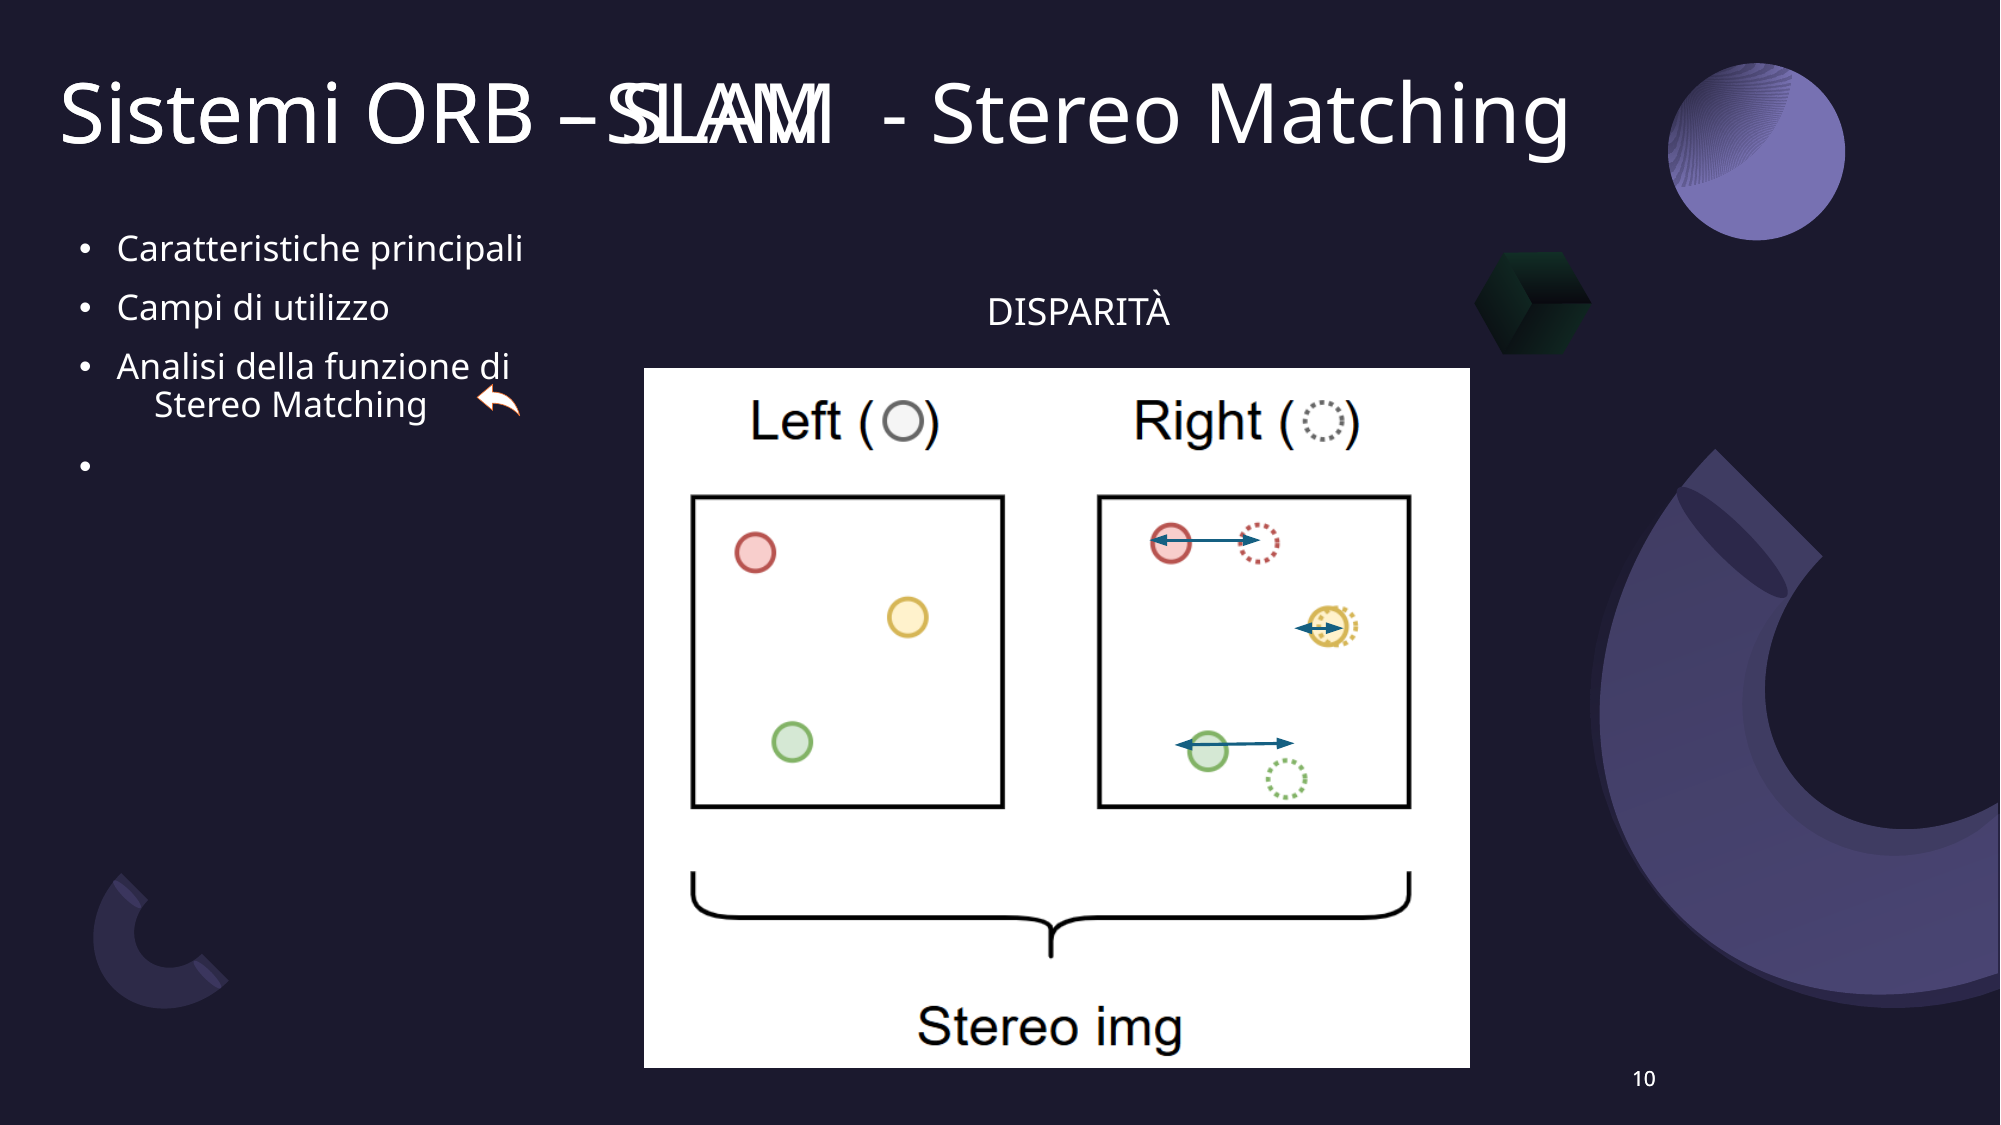

Sistemi ORB - SLAM
Sistemi ORB – SLAM - Stereo Matching
Caratteristiche principali
Campi di utilizzo
Analisi della funzione di Stereo Matching
DISPARITÀ